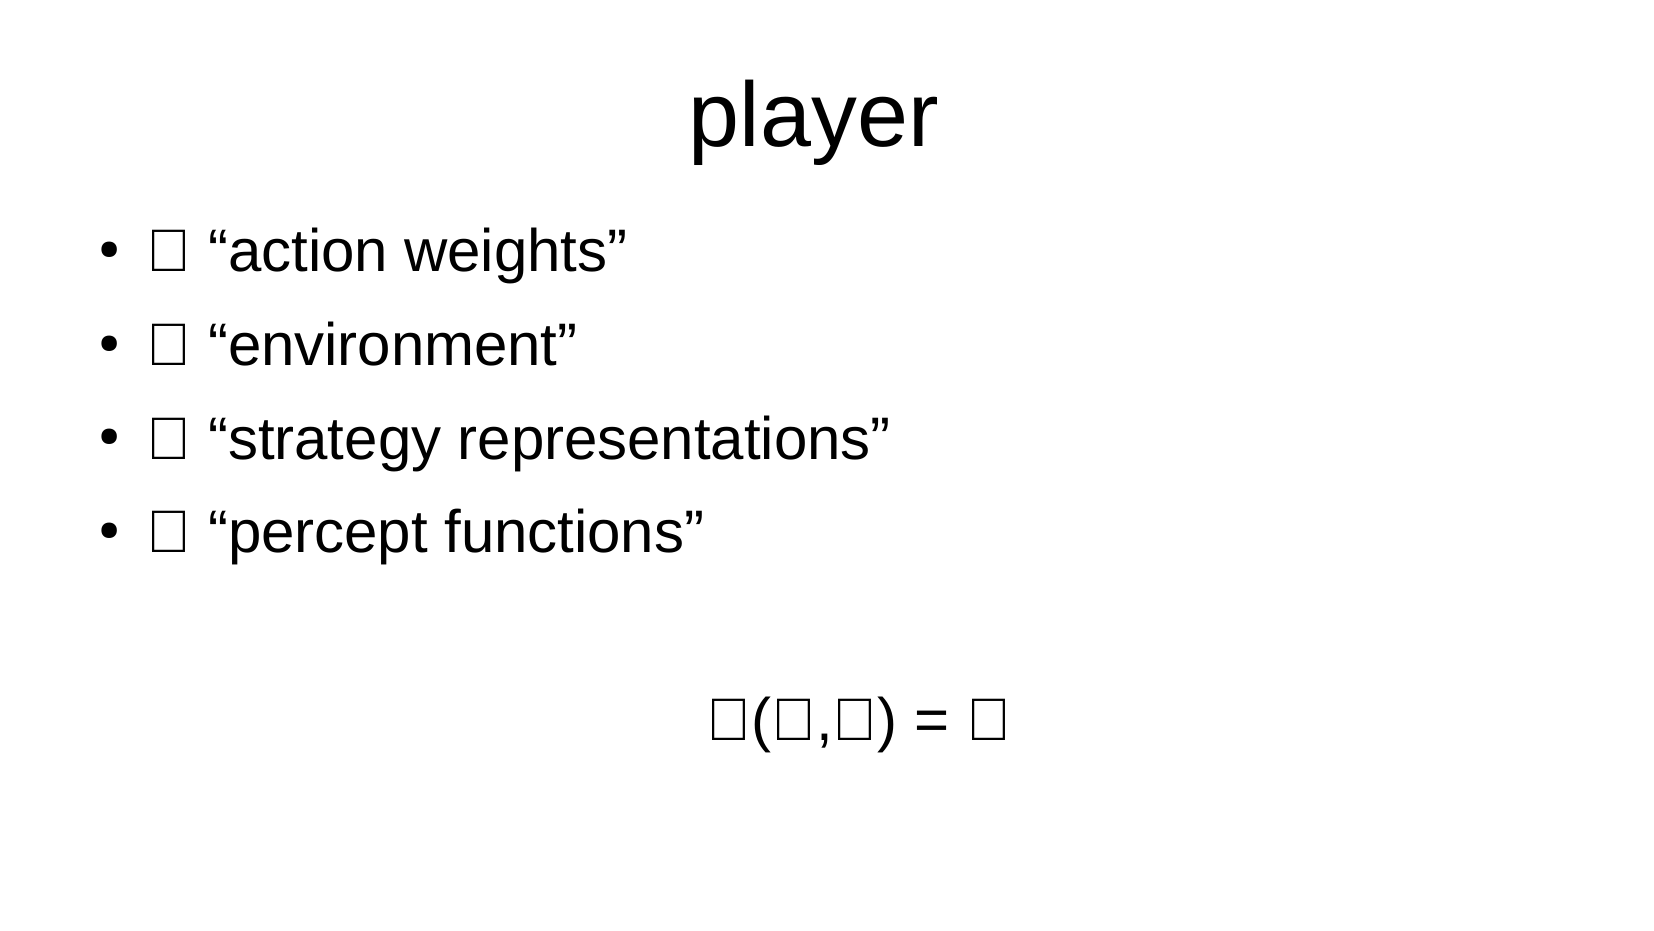

# player
💪 “action weights”
🌳 “environment”
🧠 “strategy representations”
👀 “percept functions”
👀(🧠,🌳) = 💪